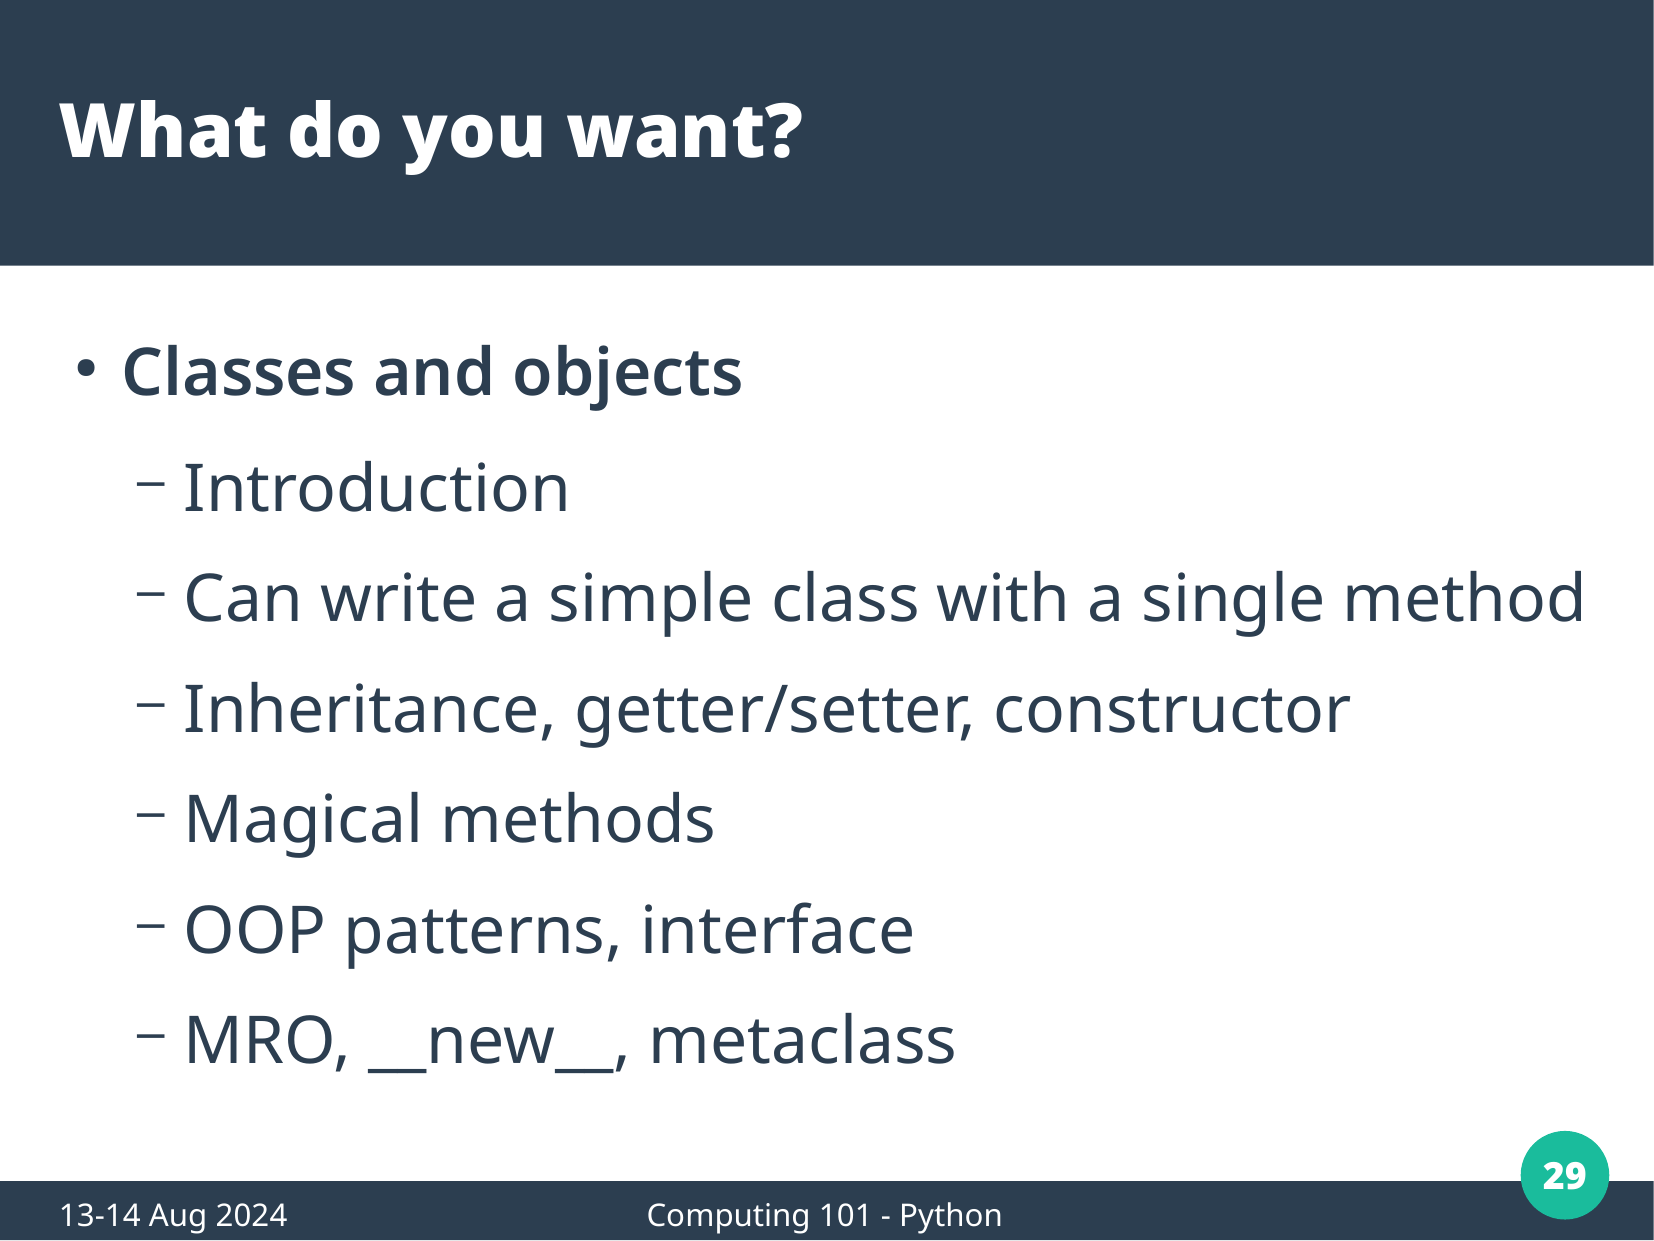

# What do you want?
Classes and objects
Introduction
Can write a simple class with a single method
Inheritance, getter/setter, constructor
Magical methods
OOP patterns, interface
MRO, __new__, metaclass
29
13-14 Aug 2024